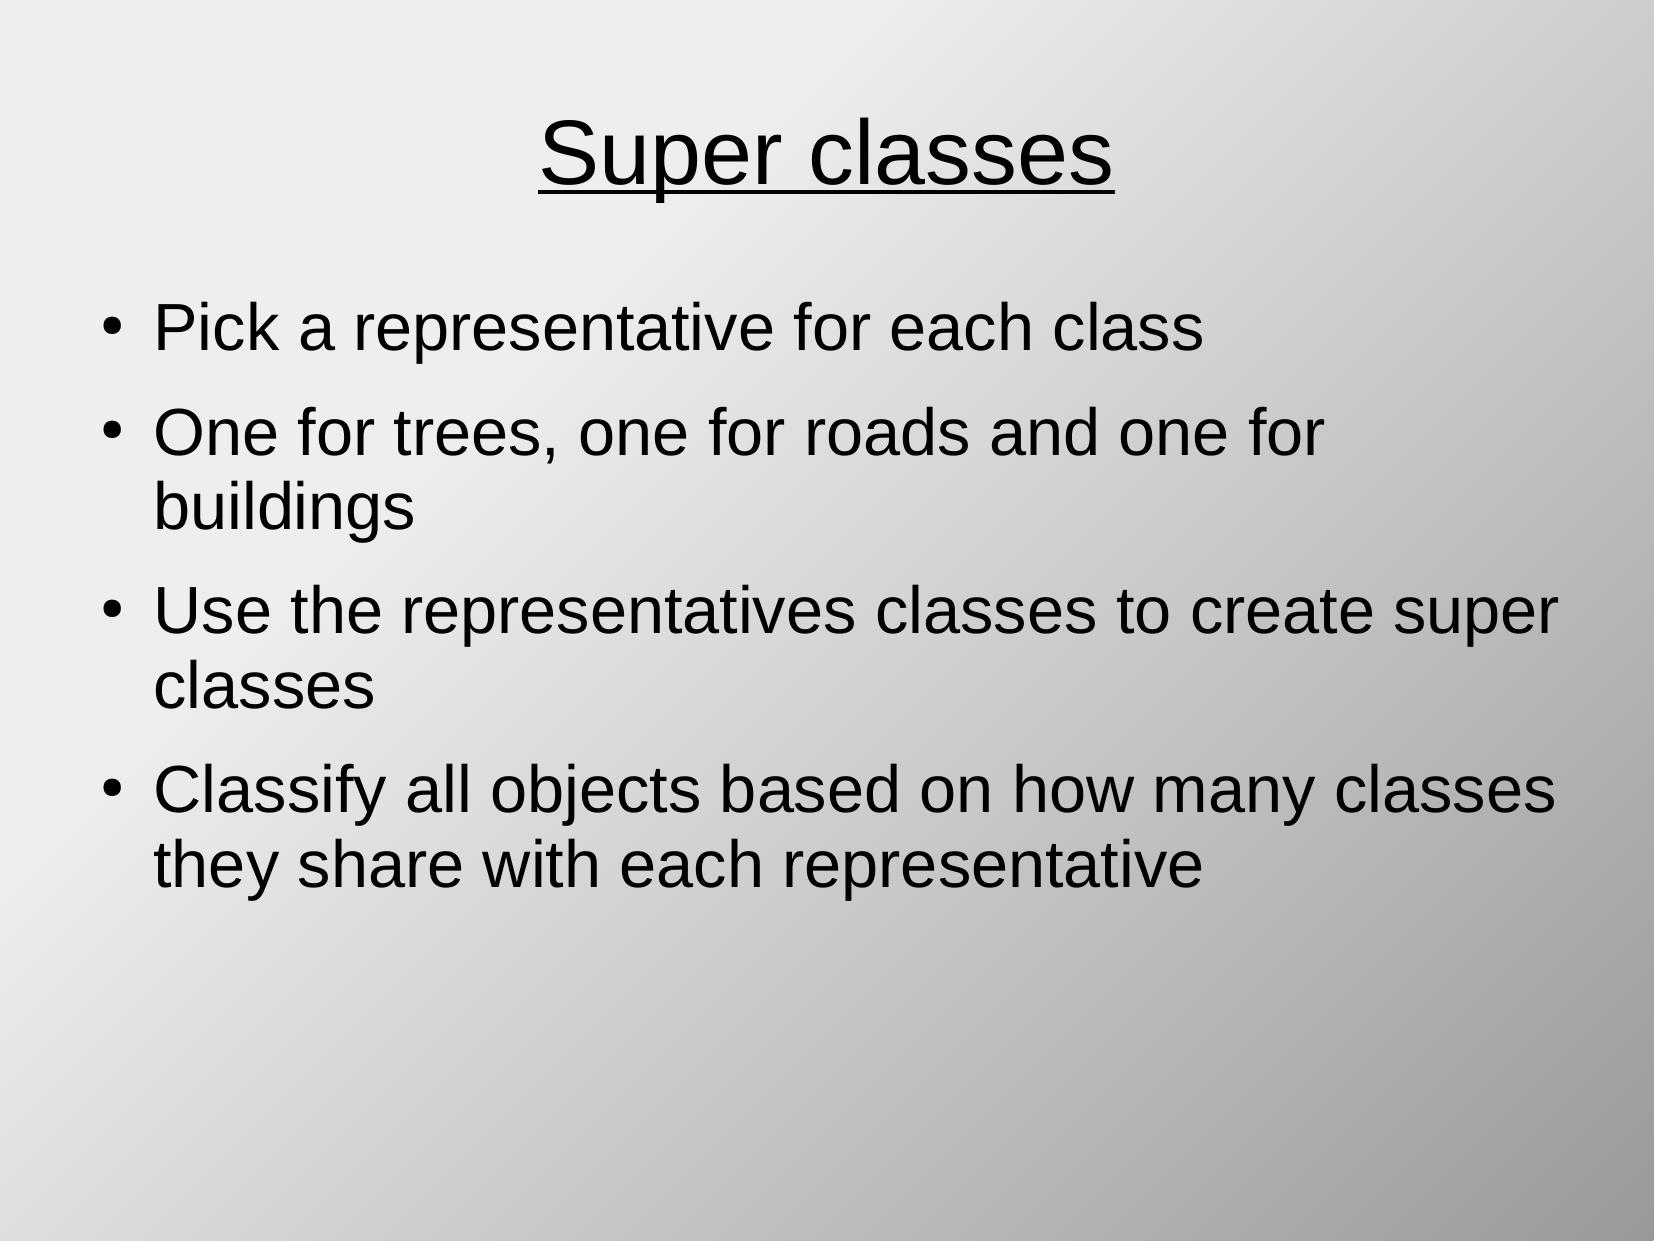

# Super classes
Pick a representative for each class
One for trees, one for roads and one for buildings
Use the representatives classes to create super classes
Classify all objects based on how many classes they share with each representative